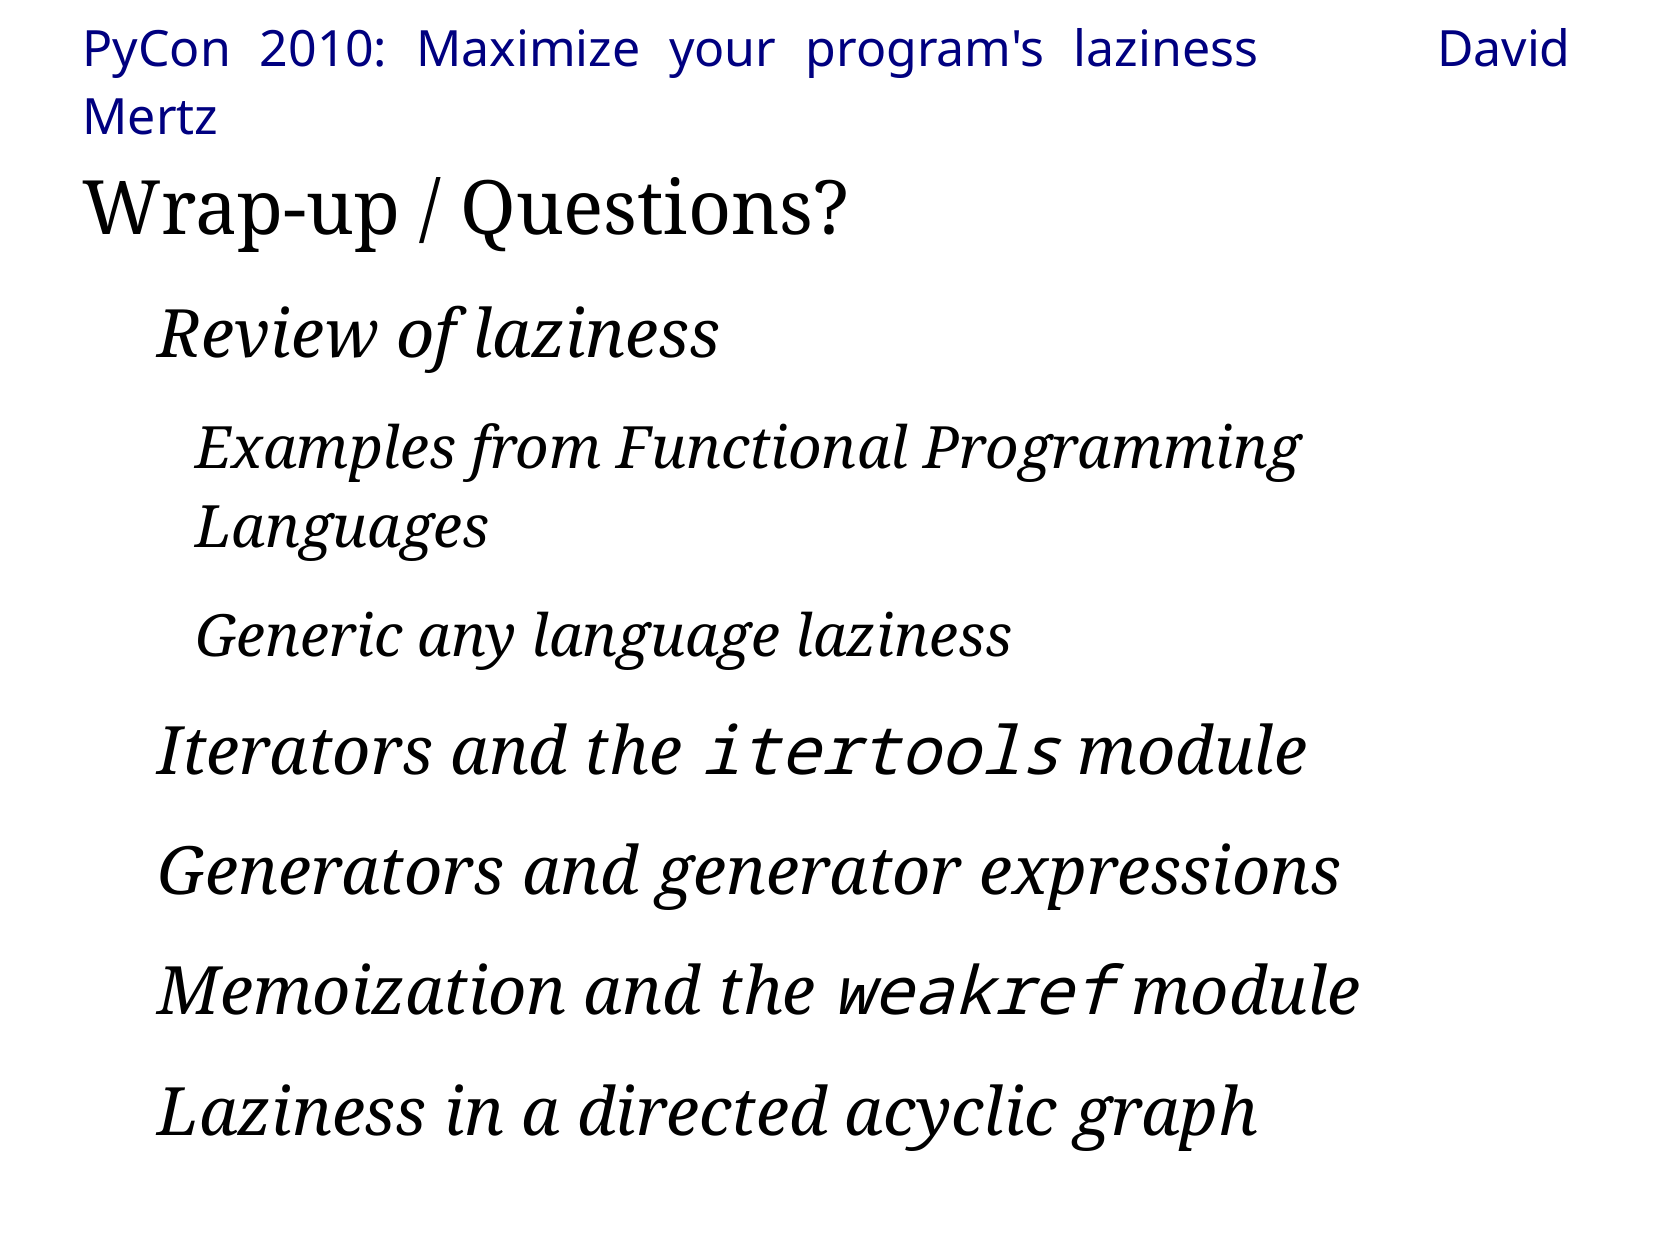

PyCon 2010: Maximize your program's laziness			David Mertz
Wrap-up / Questions?
Review of laziness
Examples from Functional Programming Languages
Generic any language laziness
Iterators and the itertools module
Generators and generator expressions
Memoization and the weakref module
Laziness in a directed acyclic graph
#